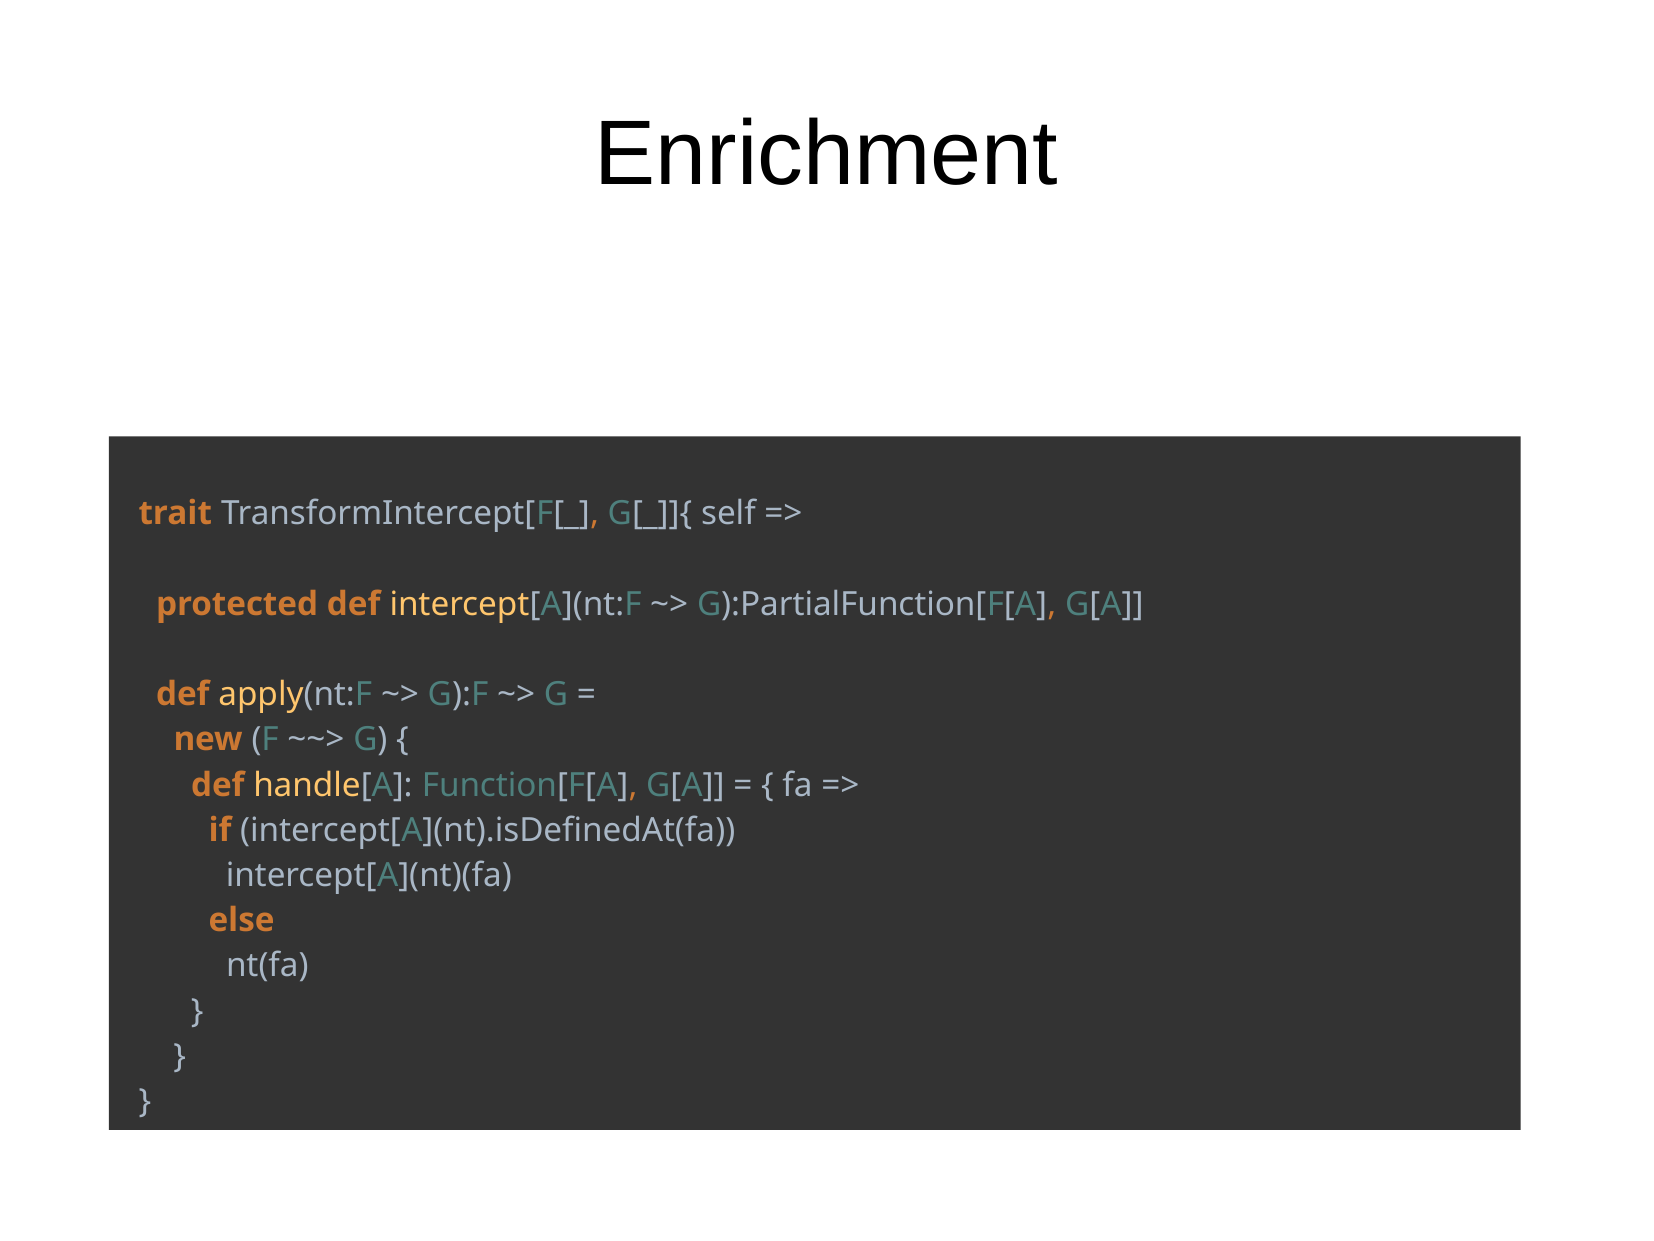

# Enrichment
trait TransformIntercept[F[_], G[_]]{ self =>
 protected def intercept[A](nt:F ~> G):PartialFunction[F[A], G[A]]
 def apply(nt:F ~> G):F ~> G =
 new (F ~~> G) {
 def handle[A]: Function[F[A], G[A]] = { fa =>
 if (intercept[A](nt).isDefinedAt(fa))
 intercept[A](nt)(fa)
 else
 nt(fa)
 }
 }
}